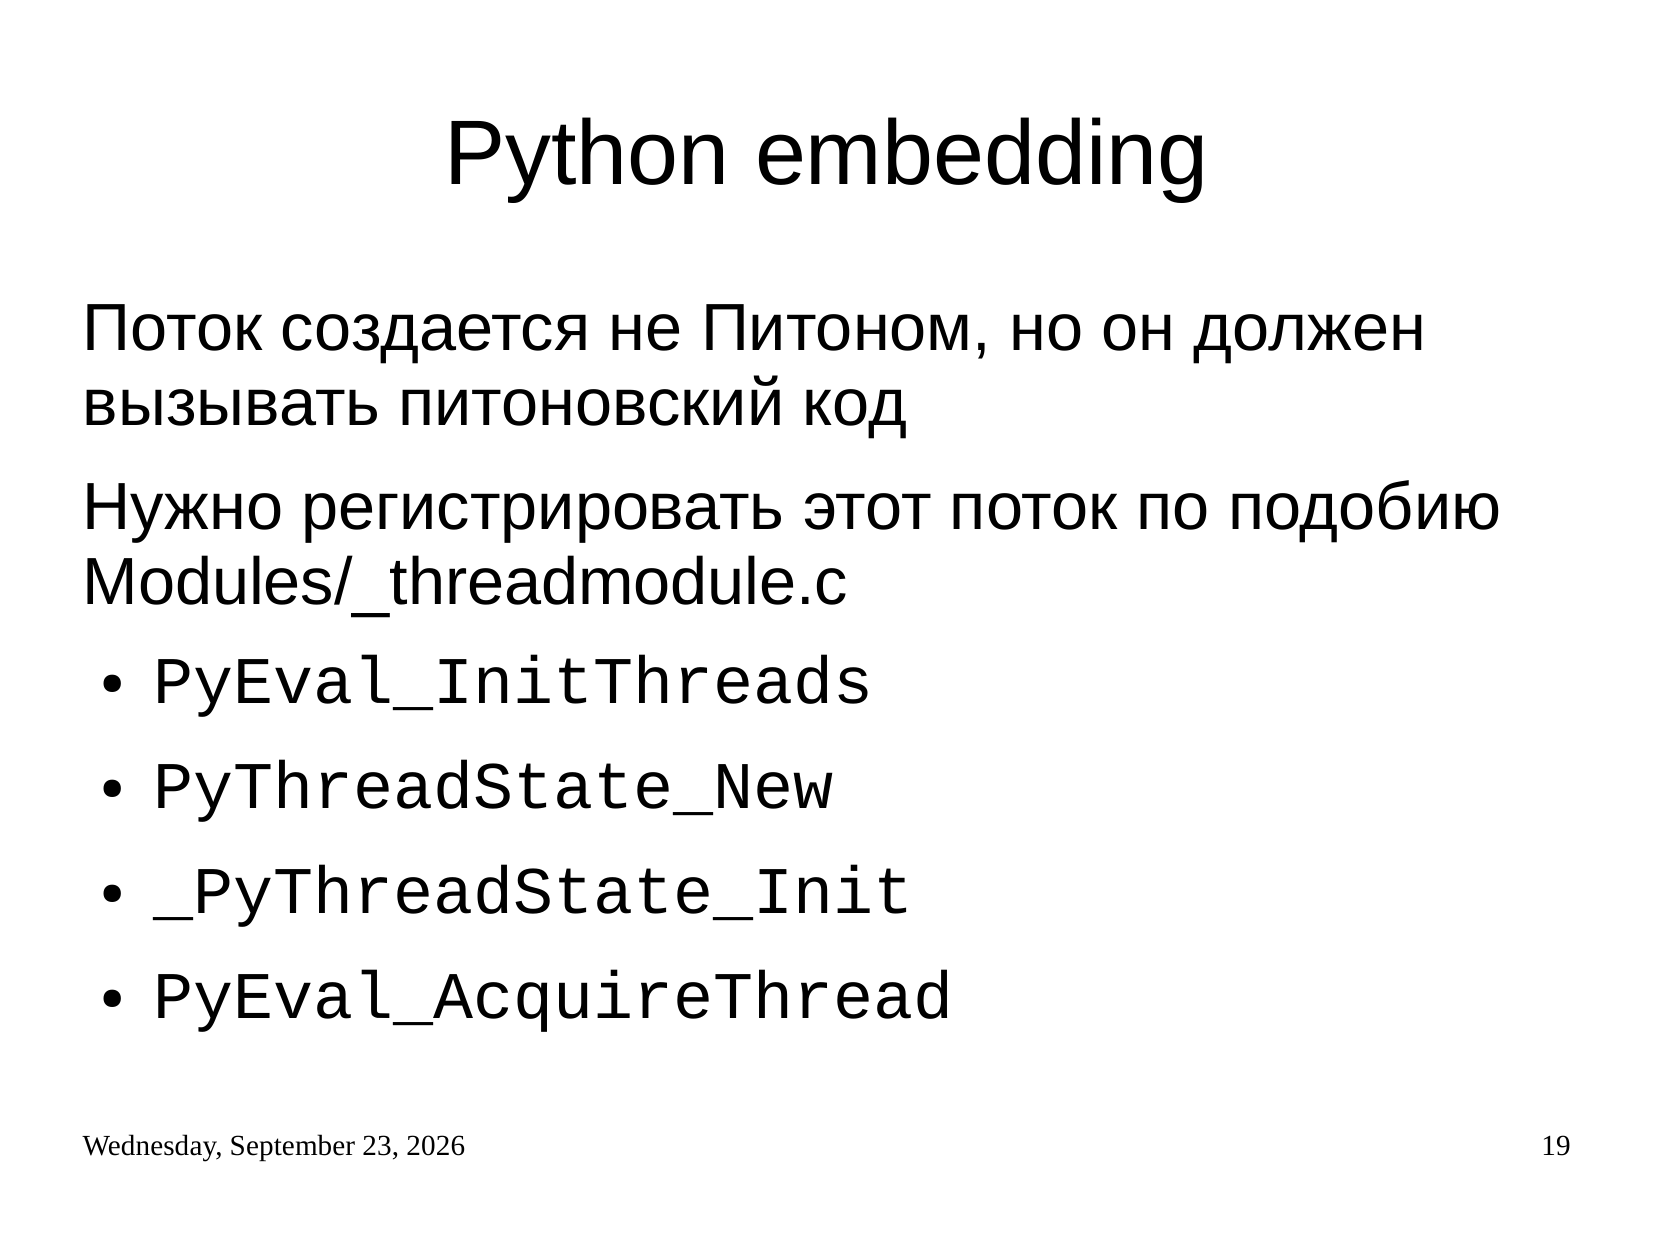

# Python embedding
Поток создается не Питоном, но он должен вызывать питоновский код
Нужно регистрировать этот поток по подобию Modules/_threadmodule.c
PyEval_InitThreads
PyThreadState_New
_PyThreadState_Init
PyEval_AcquireThread
19